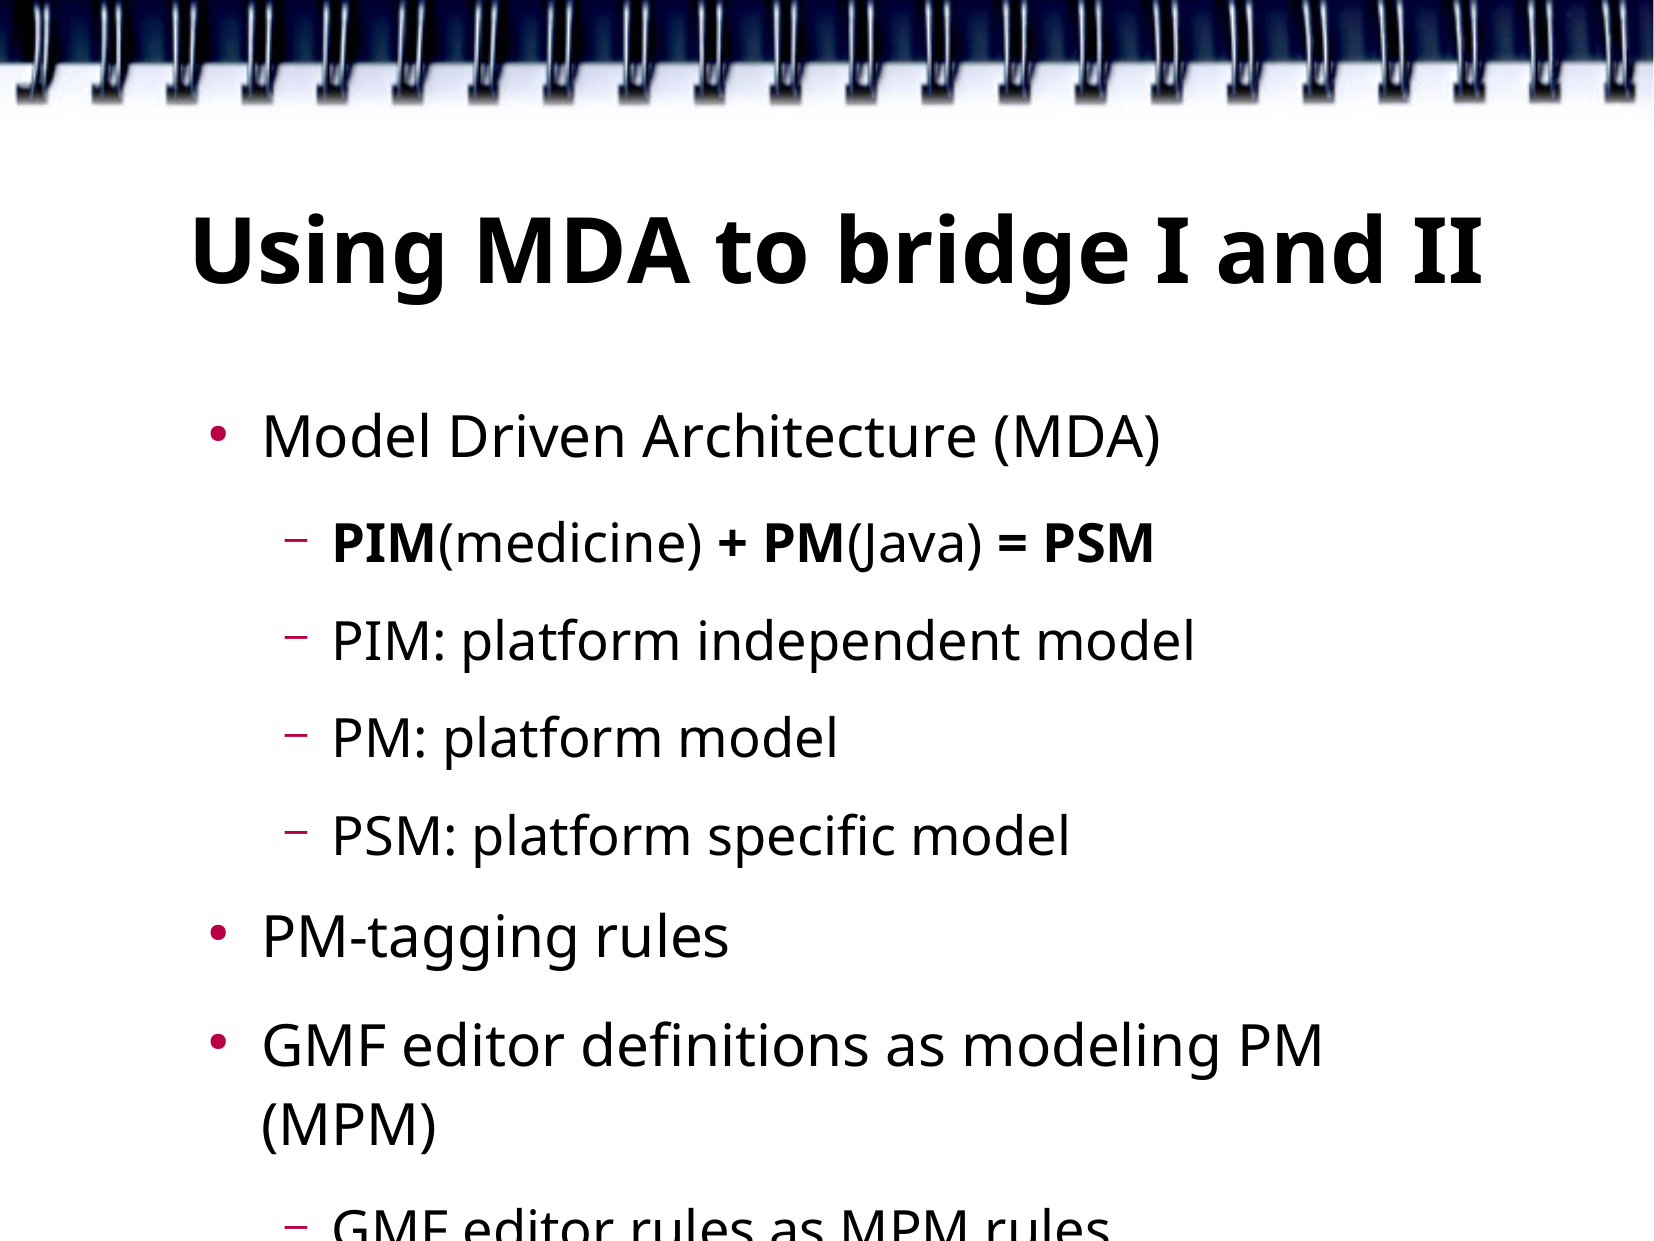

# Using MDA to bridge I and II
Model Driven Architecture (MDA)
PIM(medicine) + PM(Java) = PSM
PIM: platform independent model
PM: platform model
PSM: platform specific model
PM-tagging rules
GMF editor definitions as modeling PM (MPM)
GMF editor rules as MPM rules